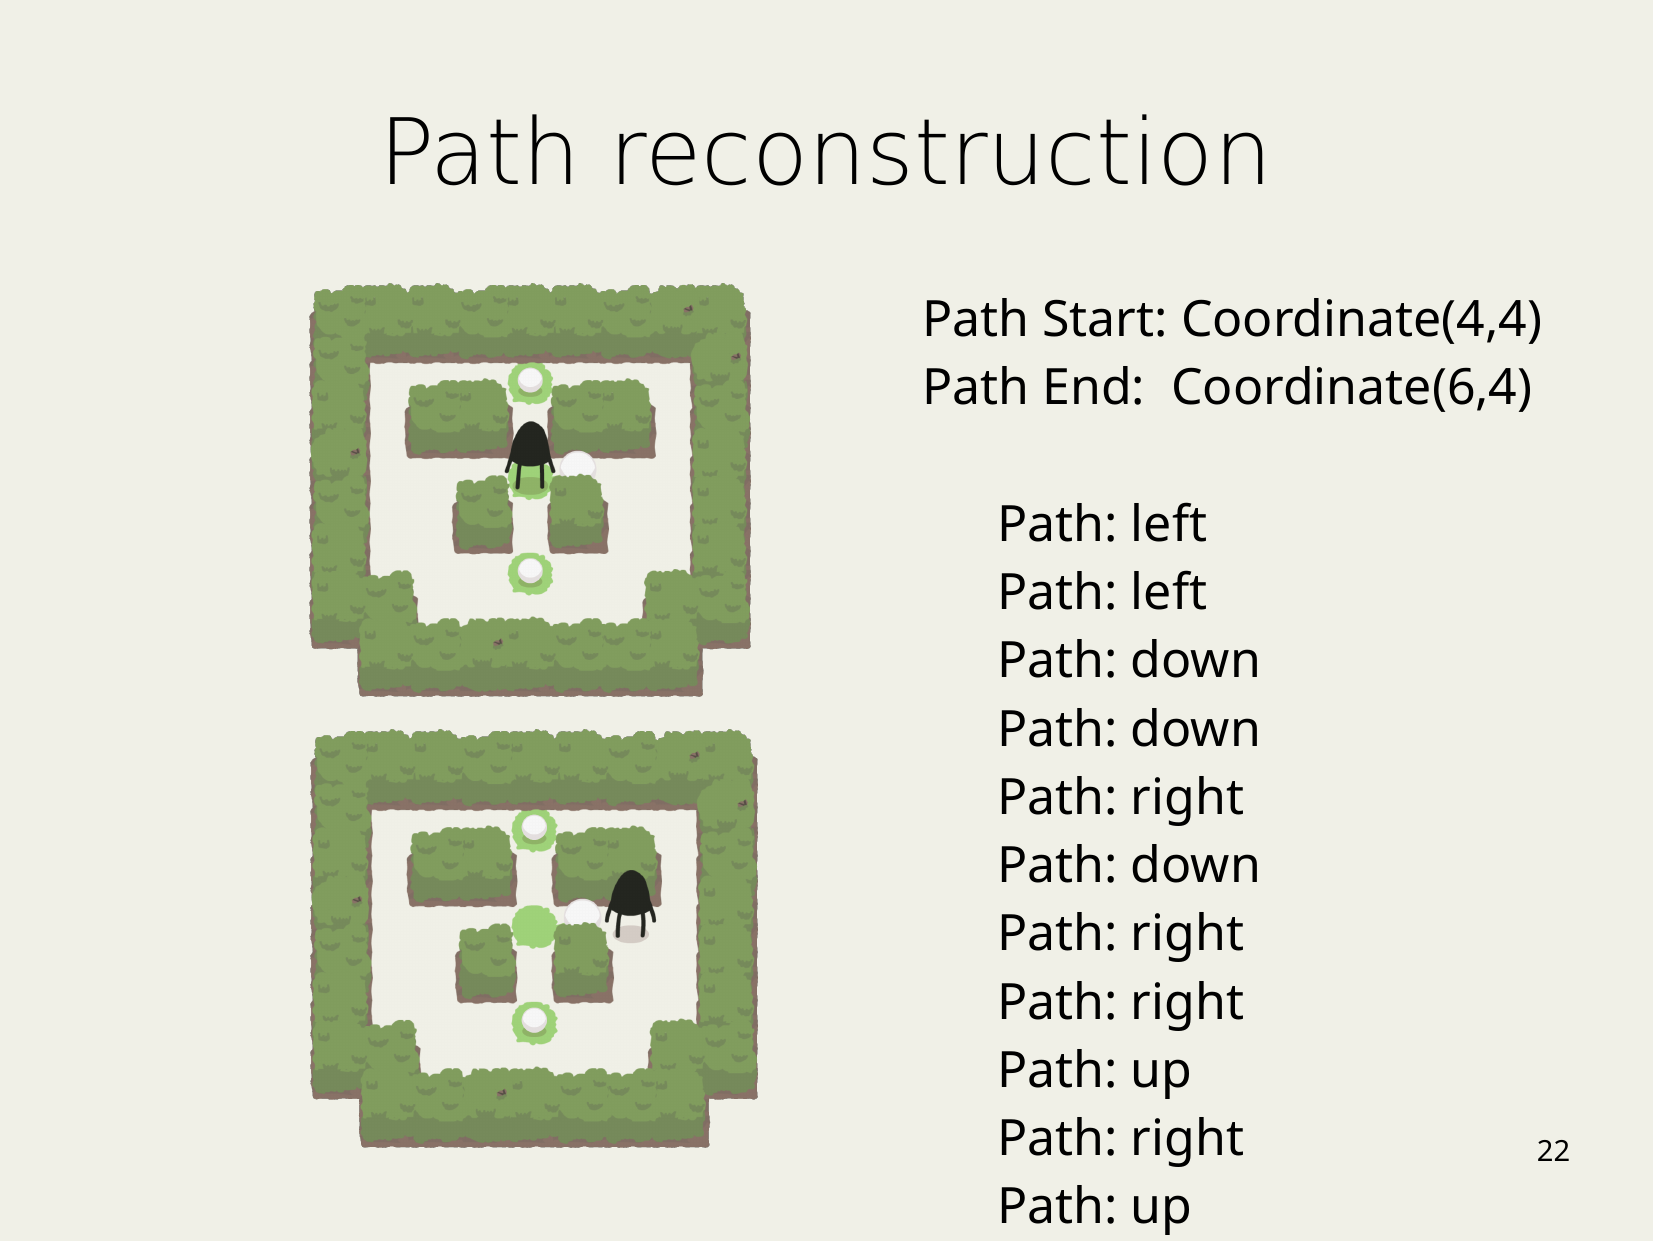

# Path reconstruction
Path Start: Coordinate(4,4)
Path End: Coordinate(6,4)
	Path: left
	Path: left
	Path: down
	Path: down
	Path: right
	Path: down
	Path: right
	Path: right
	Path: up
	Path: right
	Path: up
	Path: up
	Action: left
22